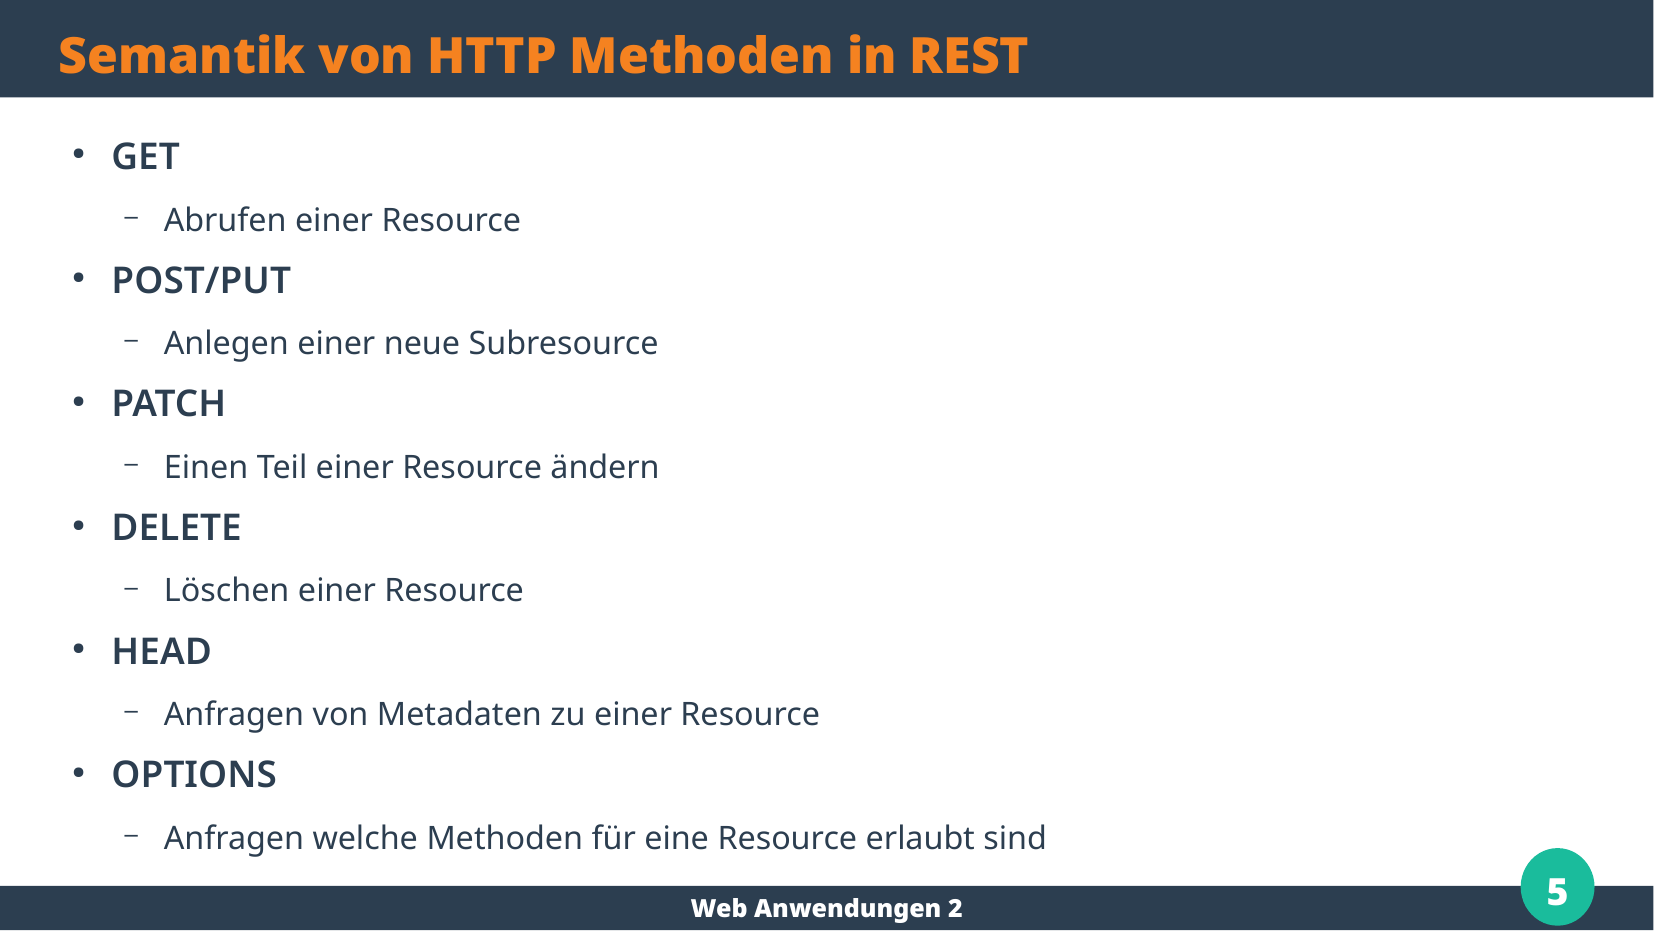

# Semantik von HTTP Methoden in REST
GET
Abrufen einer Resource
POST/PUT
Anlegen einer neue Subresource
PATCH
Einen Teil einer Resource ändern
DELETE
Löschen einer Resource
HEAD
Anfragen von Metadaten zu einer Resource
OPTIONS
Anfragen welche Methoden für eine Resource erlaubt sind
5